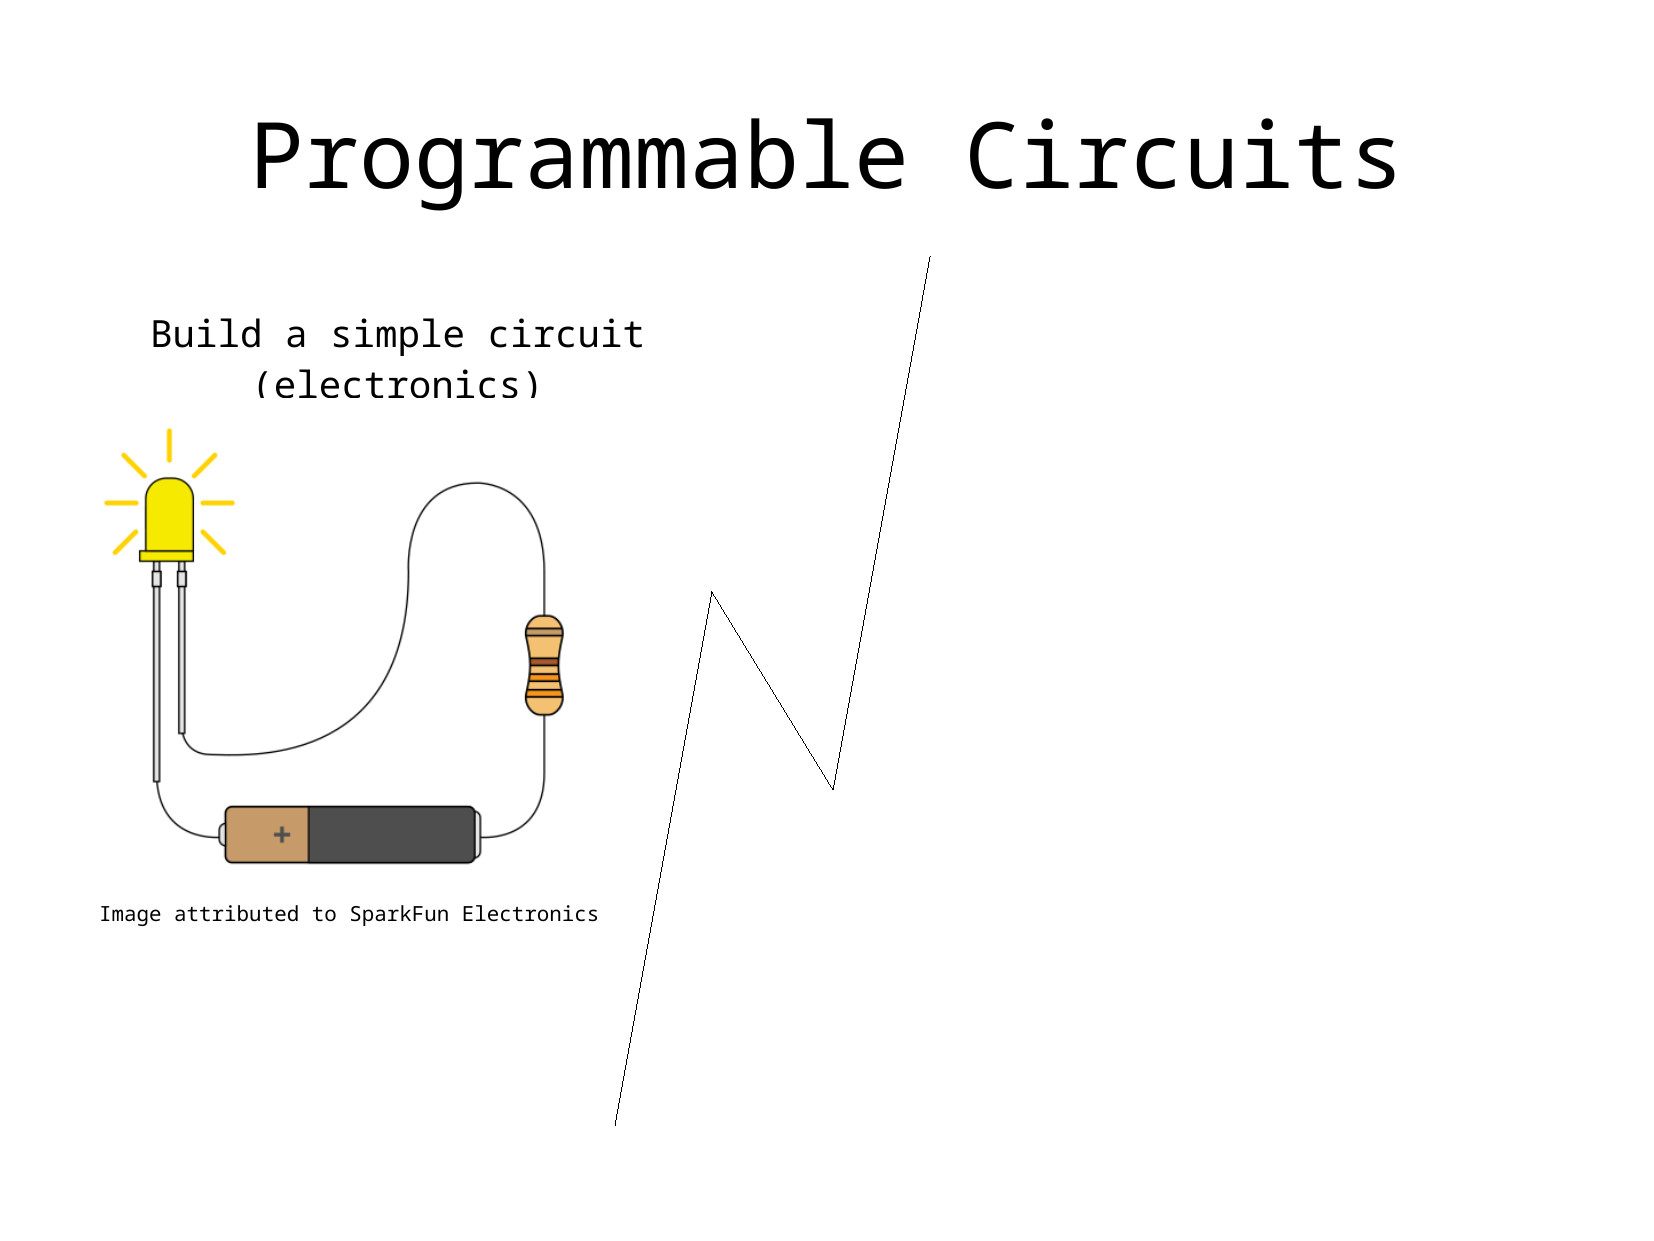

# Programmable Circuits
Build a simple circuit
(electronics)
Image attributed to SparkFun Electronics